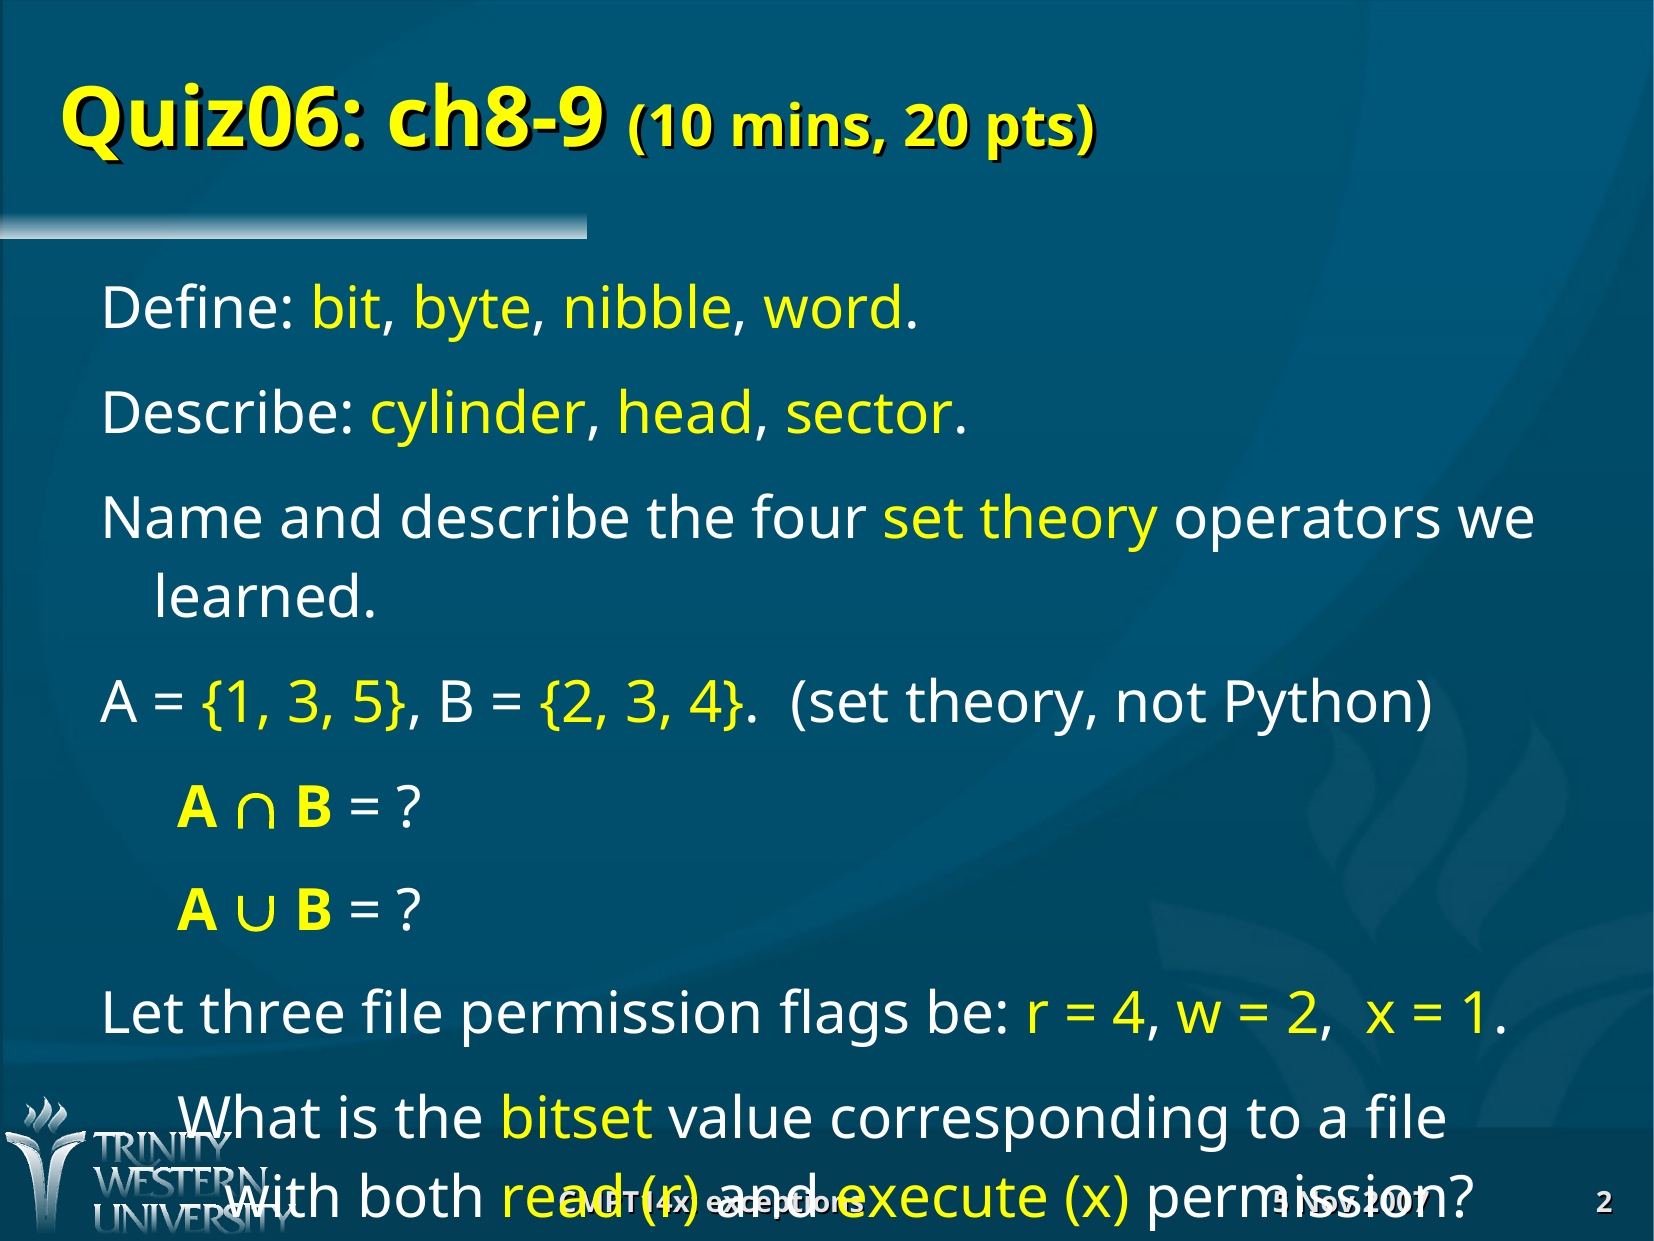

# Quiz06: ch8-9 (10 mins, 20 pts)
Define: bit, byte, nibble, word.
Describe: cylinder, head, sector.
Name and describe the four set theory operators we learned.
A = {1, 3, 5}, B = {2, 3, 4}. (set theory, not Python)
A ∩ B = ?
A  B = ?
Let three file permission flags be: r = 4, w = 2, x = 1.
What is the bitset value corresponding to a file with both read (r) and execute (x) permission?
CMPT14x: exceptions
5 Nov 2007
2